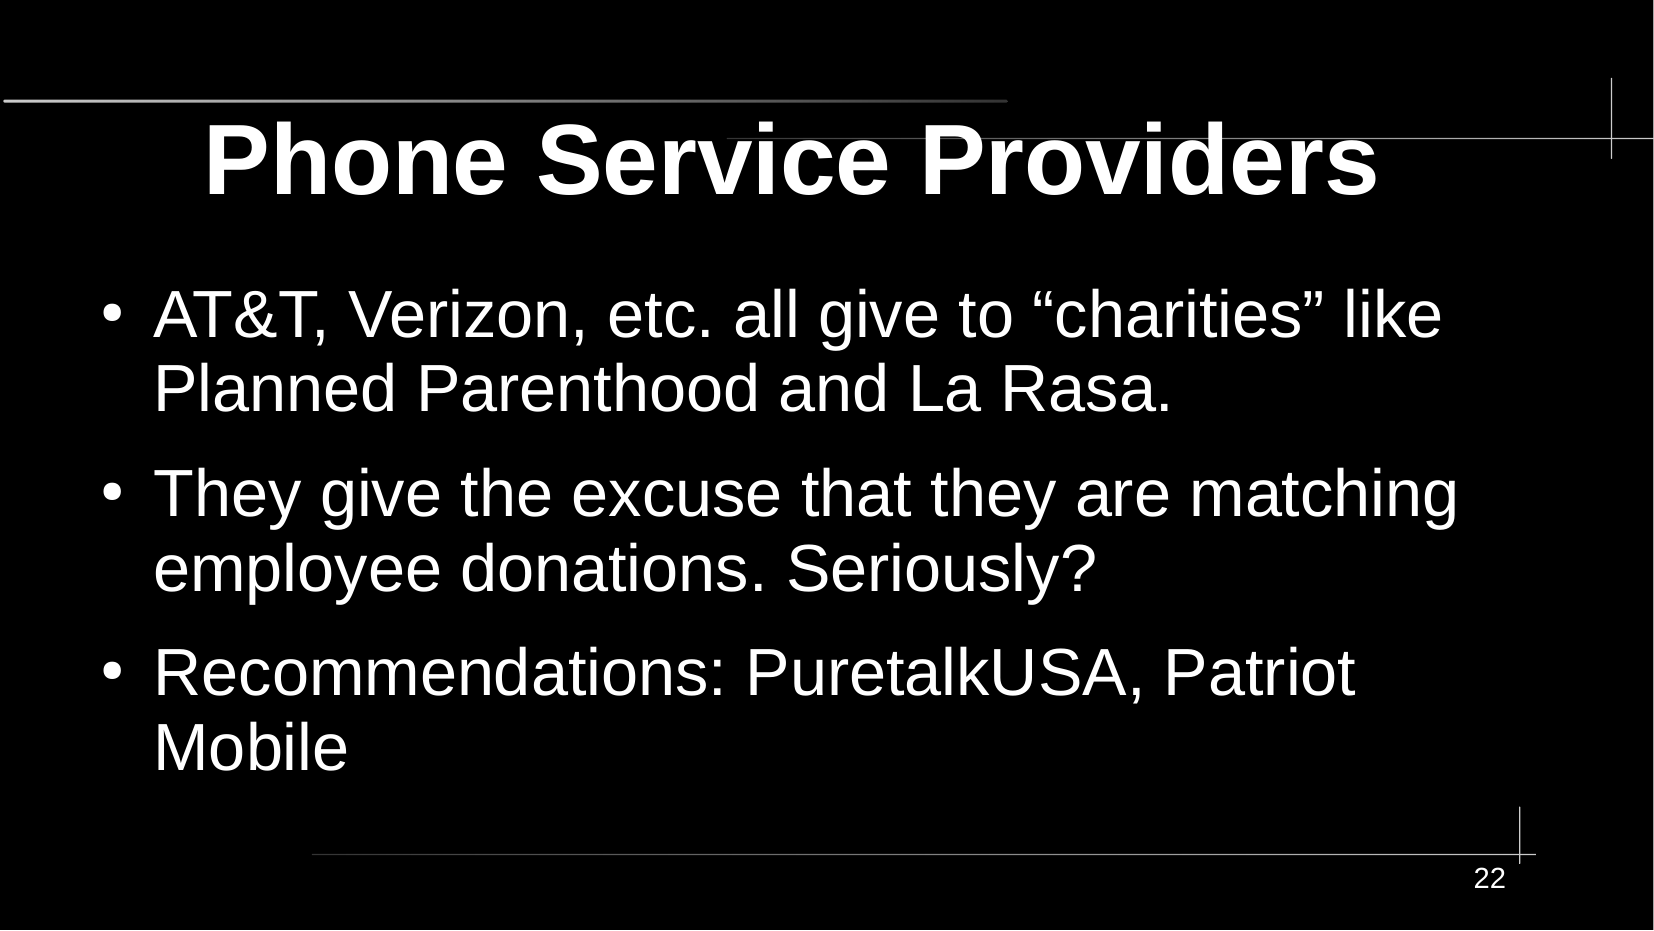

# Phone Service Providers
AT&T, Verizon, etc. all give to “charities” like Planned Parenthood and La Rasa.
They give the excuse that they are matching employee donations. Seriously?
Recommendations: PuretalkUSA, Patriot Mobile
22